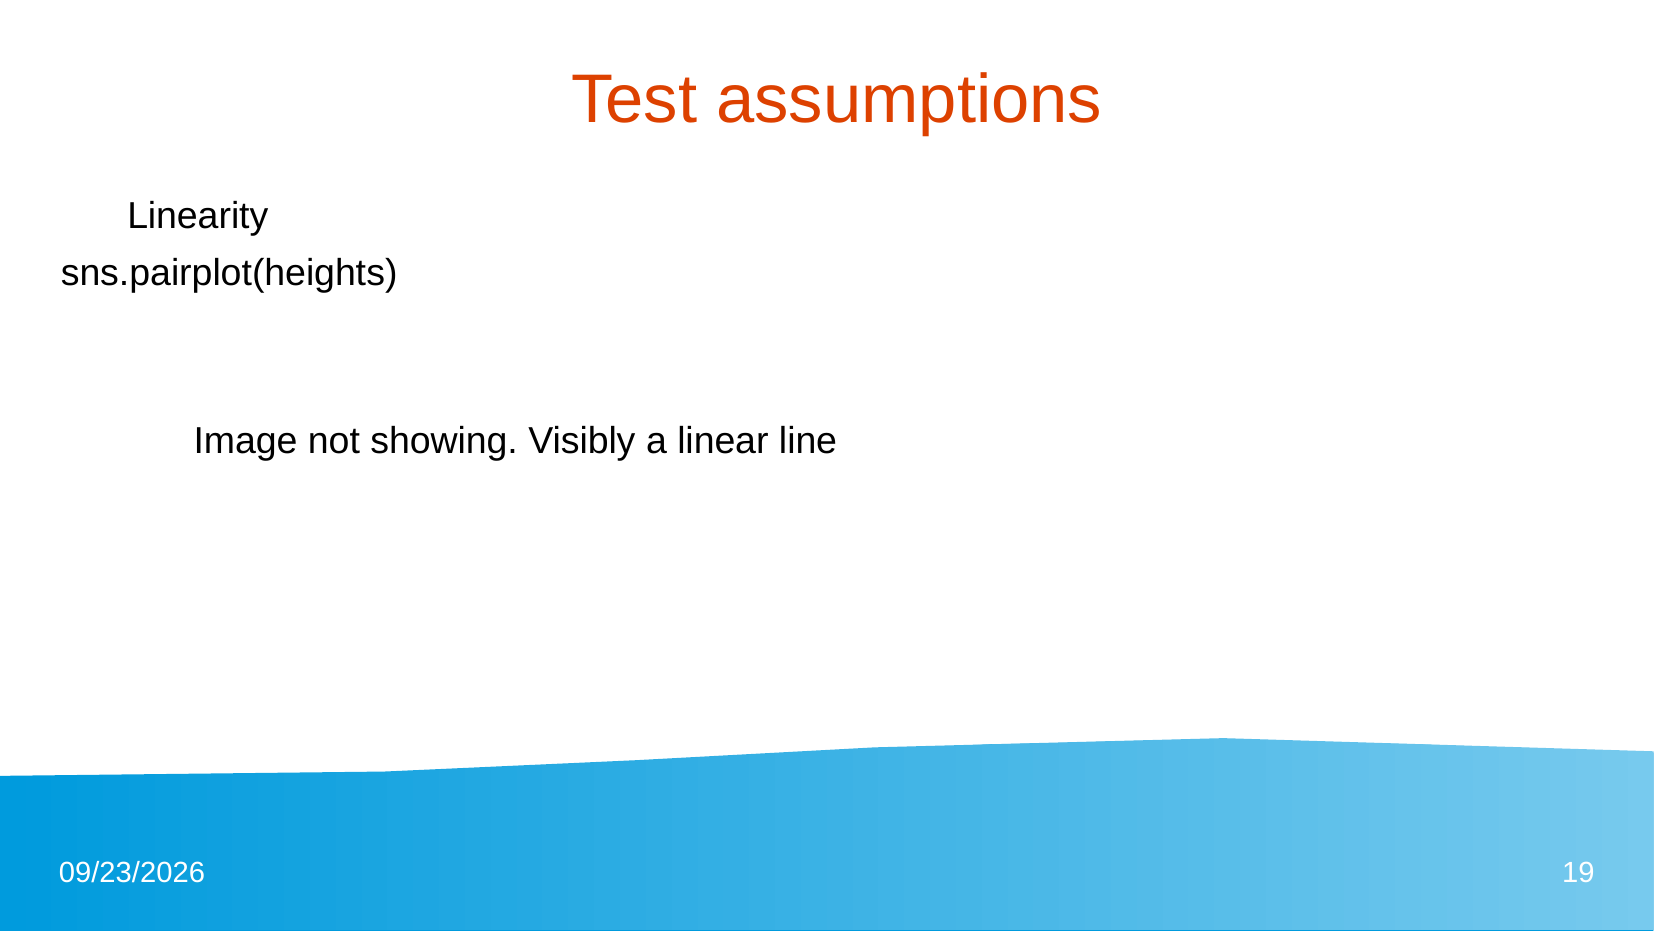

# Test assumptions
Linearity
sns.pairplot(heights)
Image not showing. Visibly a linear line